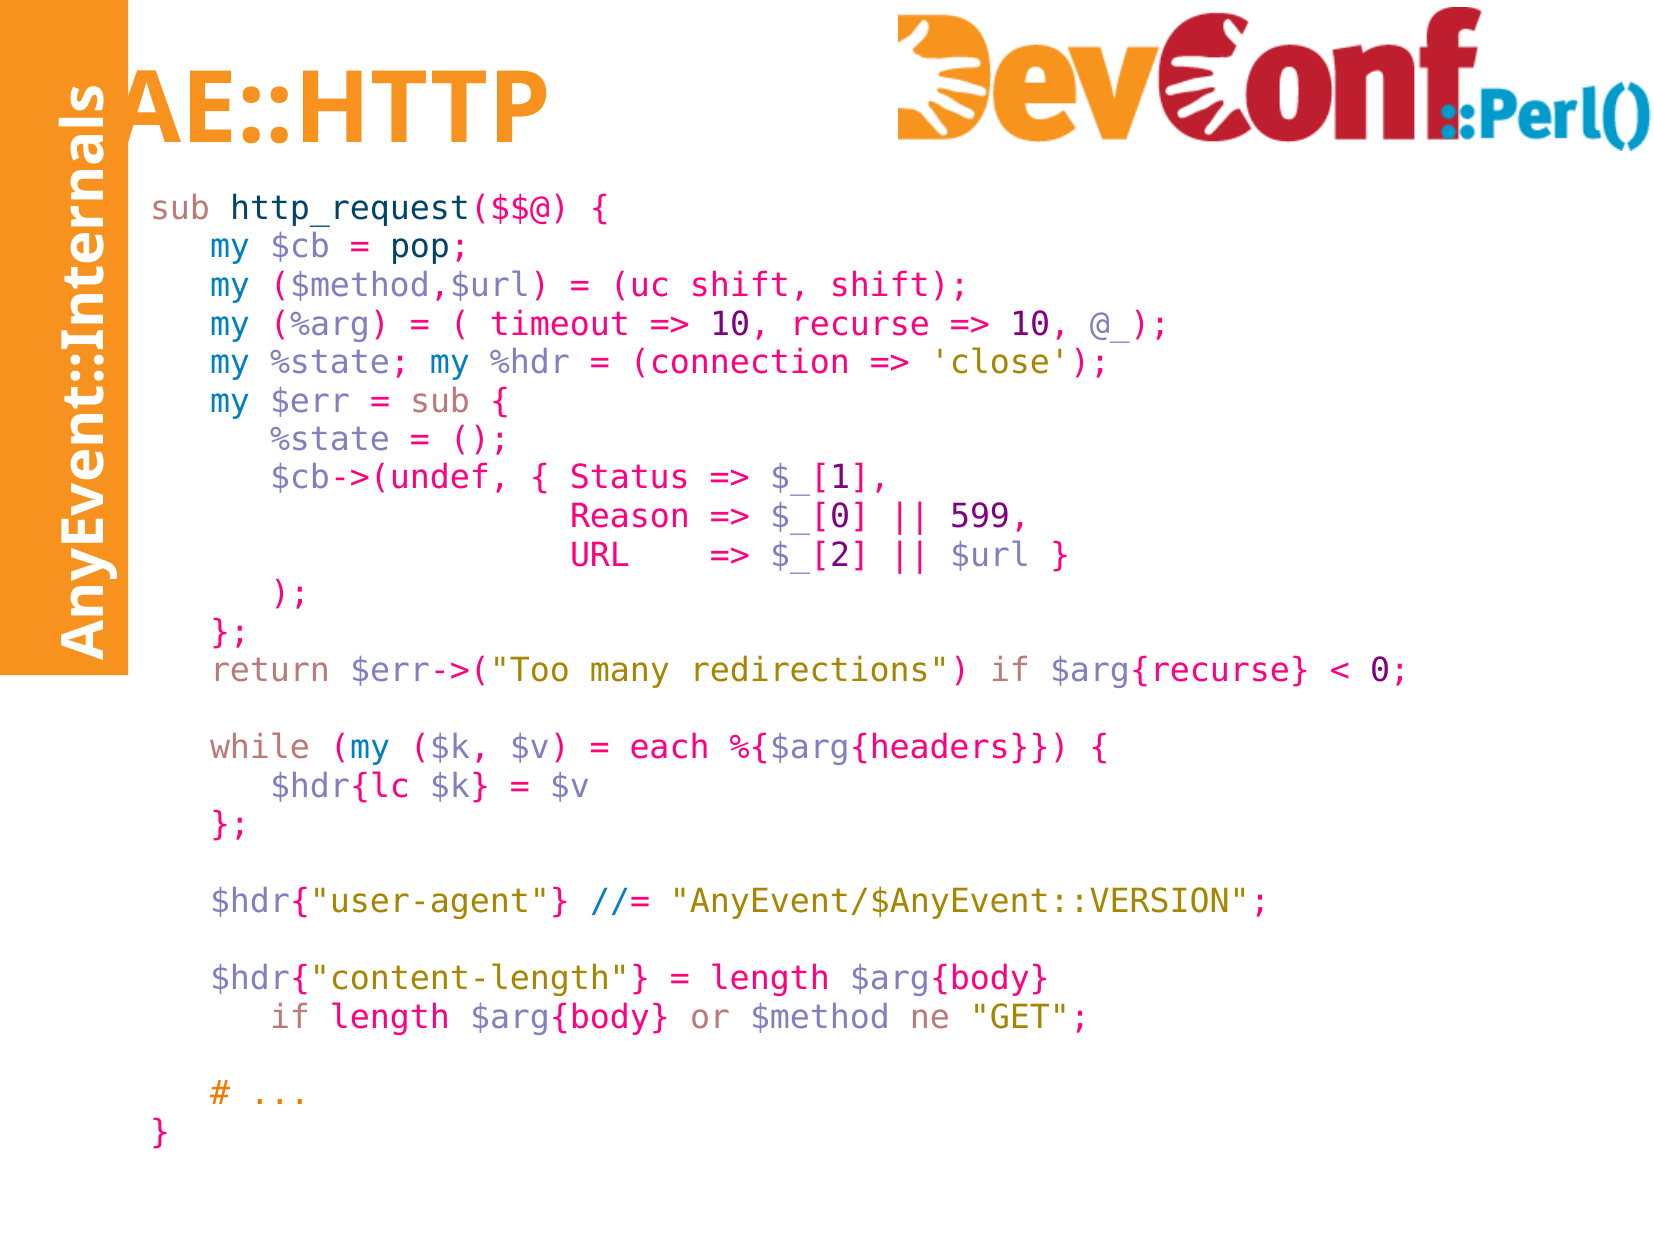

# AE::HTTP
sub http_request($$@) {
 my $cb = pop;
 my ($method,$url) = (uc shift, shift);
 my (%arg) = ( timeout => 10, recurse => 10, @_);
 my %state; my %hdr = (connection => 'close');
 my $err = sub {
 %state = ();
 $cb->(undef, { Status => $_[1],
 Reason => $_[0] || 599,
 URL => $_[2] || $url }
 );
 };
 return $err->("Too many redirections") if $arg{recurse} < 0;
 while (my ($k, $v) = each %{$arg{headers}}) {
 $hdr{lc $k} = $v
 };
 $hdr{"user-agent"} //= "AnyEvent/$AnyEvent::VERSION";
 $hdr{"content-length"} = length $arg{body}
 if length $arg{body} or $method ne "GET";
 # ...
}
 AnyEvent::Internals